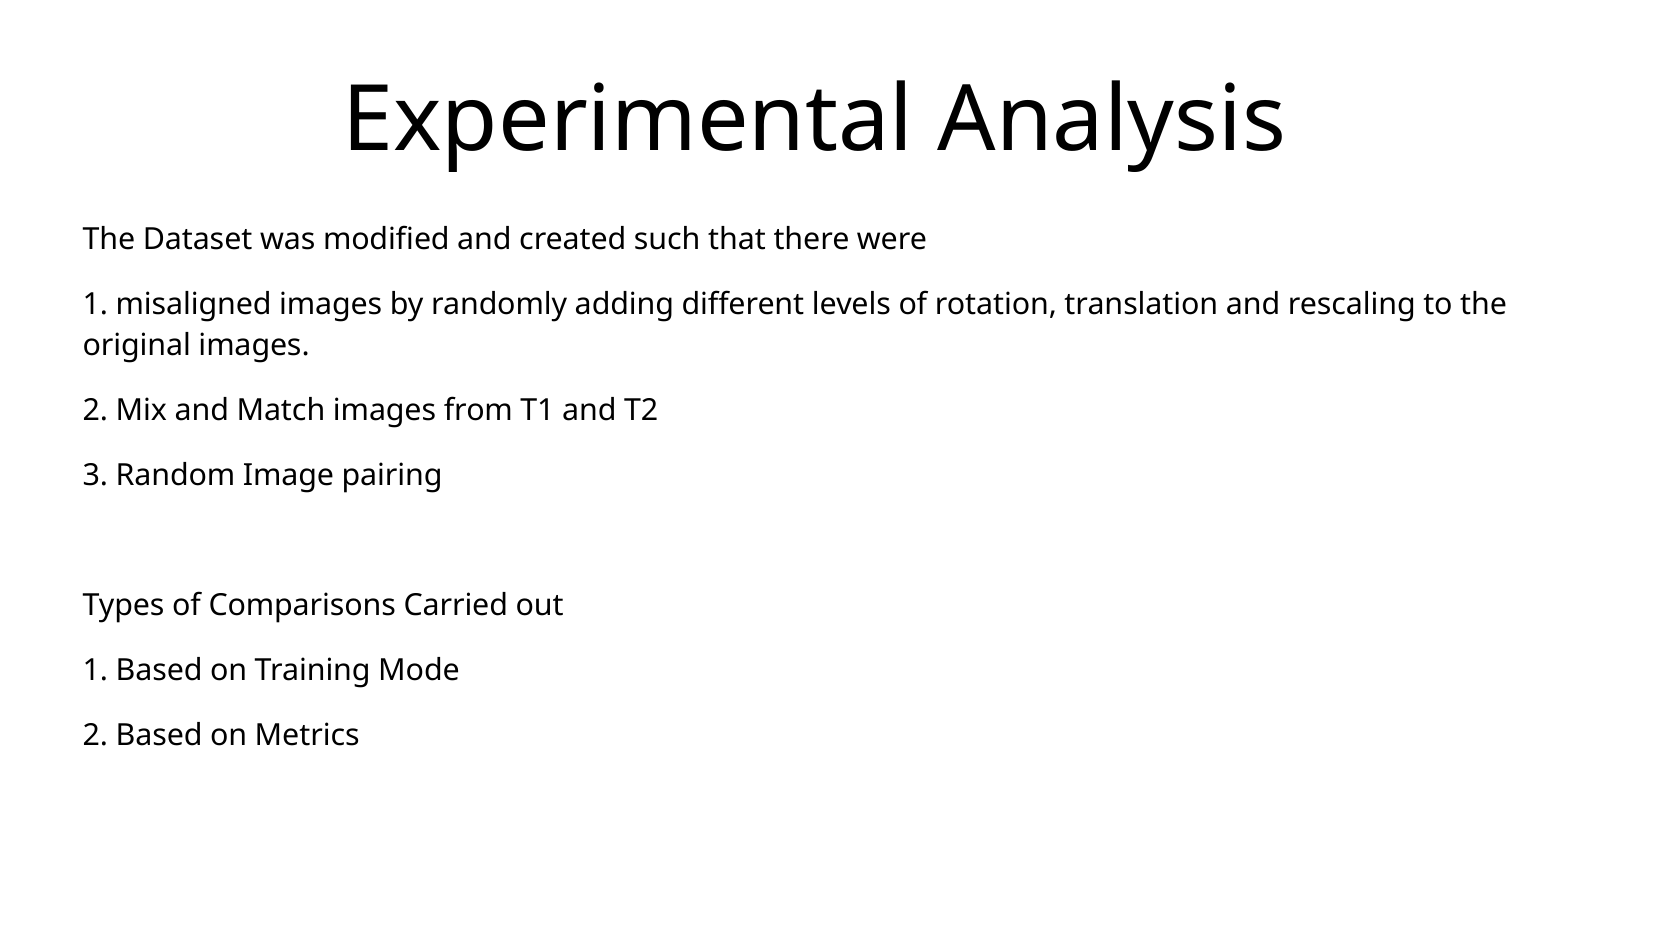

Experimental Analysis
# The Dataset was modified and created such that there were
1. misaligned images by randomly adding different levels of rotation, translation and rescaling to the original images.
2. Mix and Match images from T1 and T2
3. Random Image pairing
Types of Comparisons Carried out
1. Based on Training Mode
2. Based on Metrics